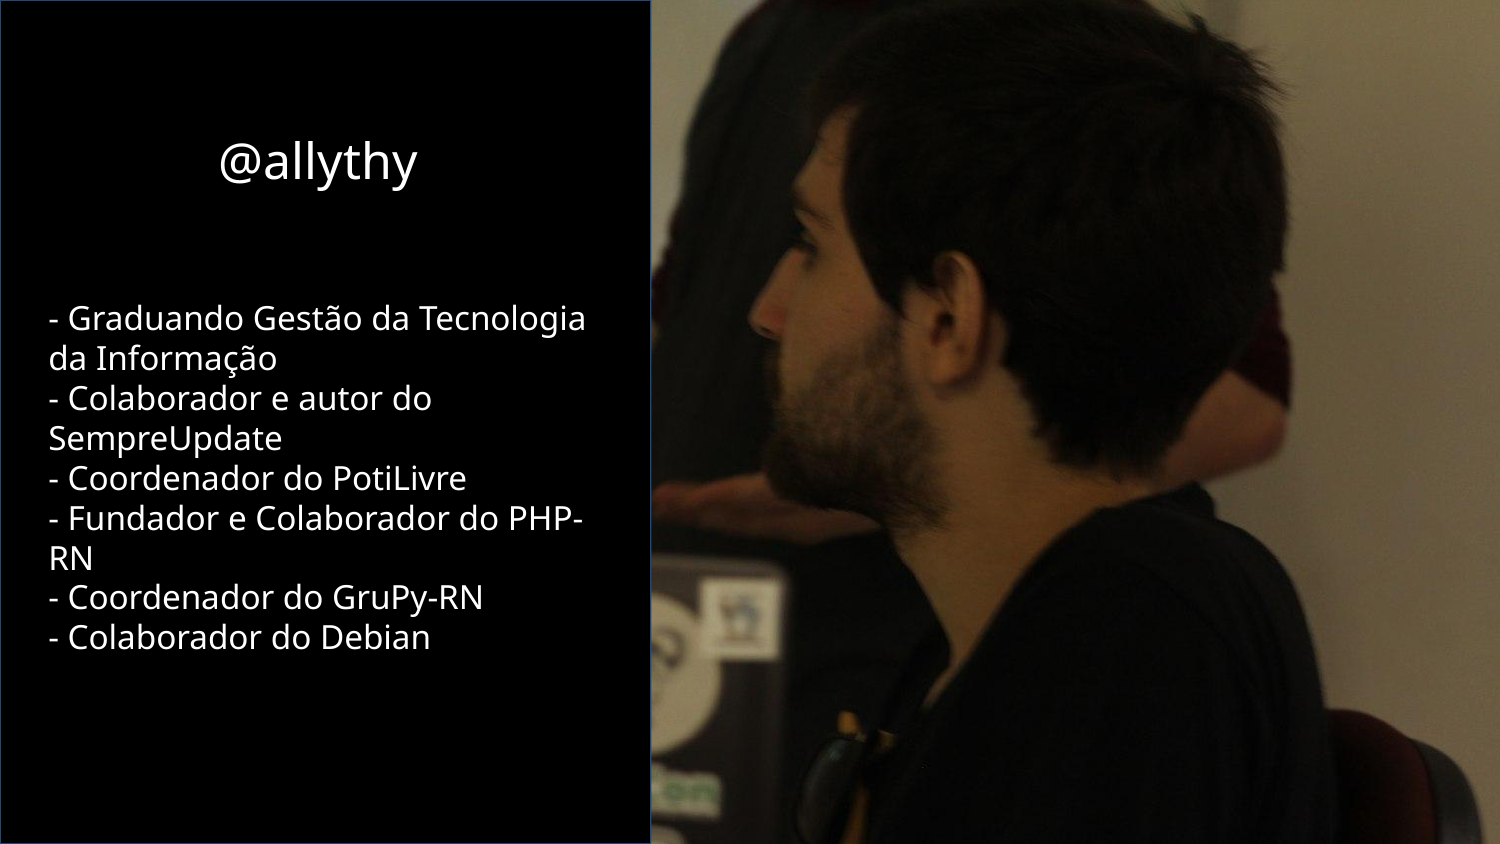

@allythy
- Graduando Gestão da Tecnologia da Informação
- Colaborador e autor do SempreUpdate
- Coordenador do PotiLivre
- Fundador e Colaborador do PHP-RN
- Coordenador do GruPy-RN
- Colaborador do Debian